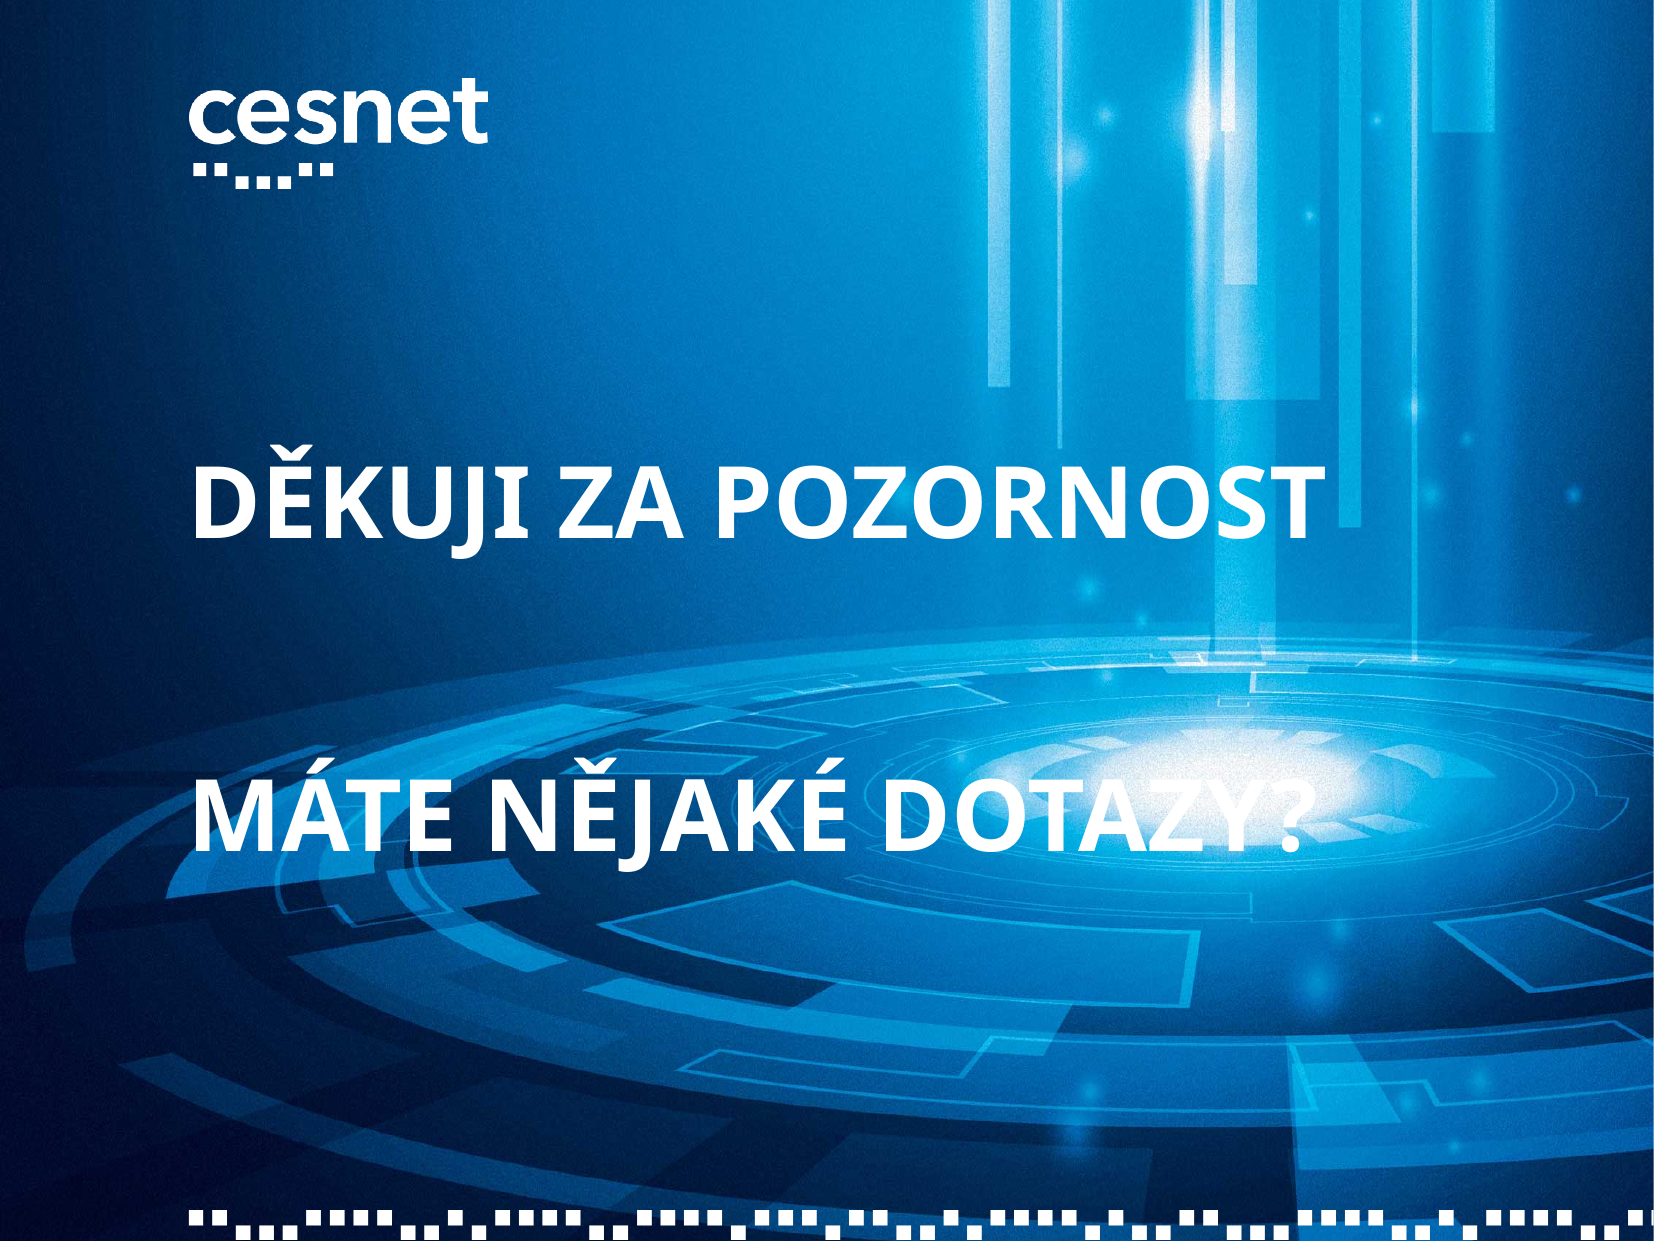

# Děkuji za pozornost Máte nějaké Dotazy?